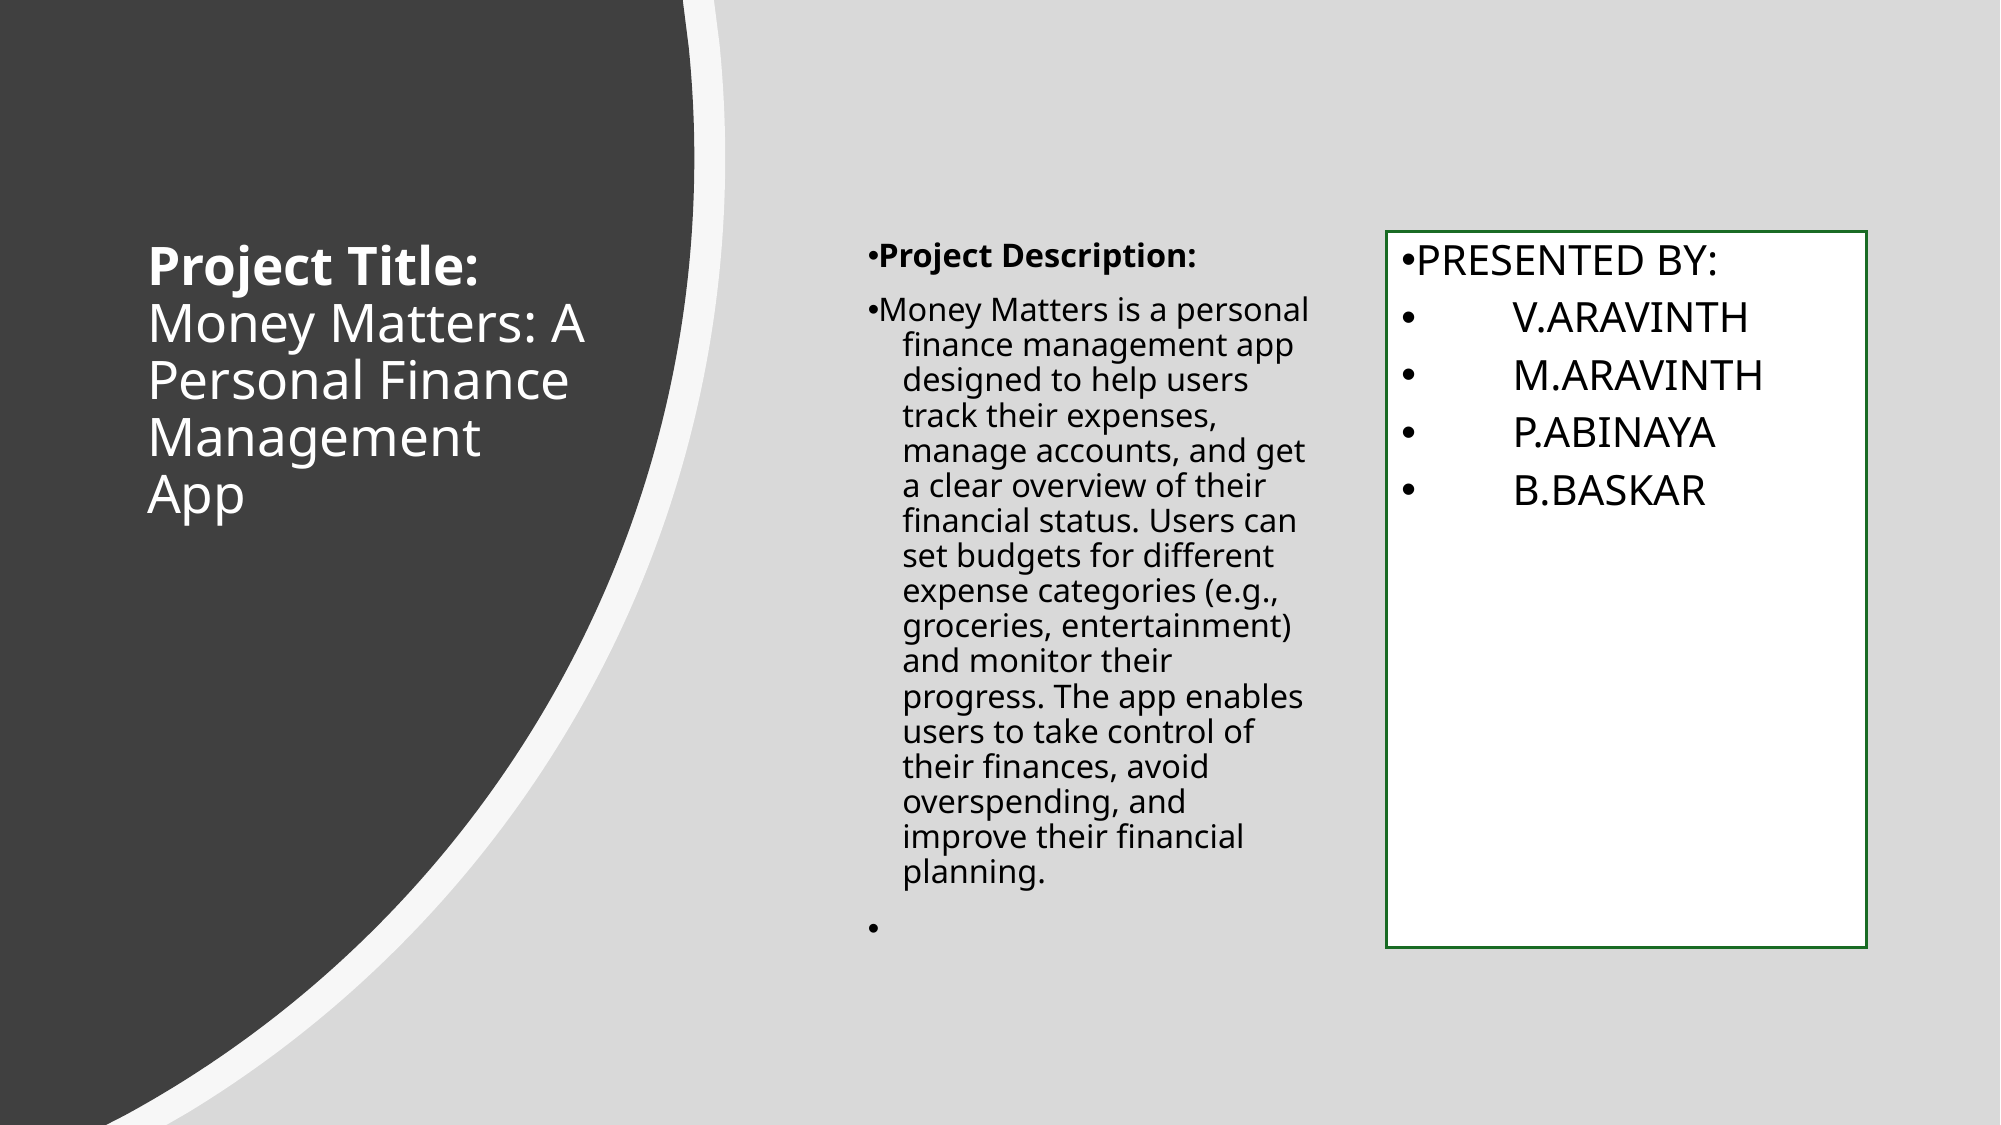

# Project Title: Money Matters: A Personal Finance Management App
Project Description:
Money Matters is a personal finance management app designed to help users track their expenses, manage accounts, and get a clear overview of their financial status. Users can set budgets for different expense categories (e.g., groceries, entertainment) and monitor their progress. The app enables users to take control of their finances, avoid overspending, and improve their financial planning.
PRESENTED BY:
 V.ARAVINTH
 M.ARAVINTH
 P.ABINAYA
 B.BASKAR